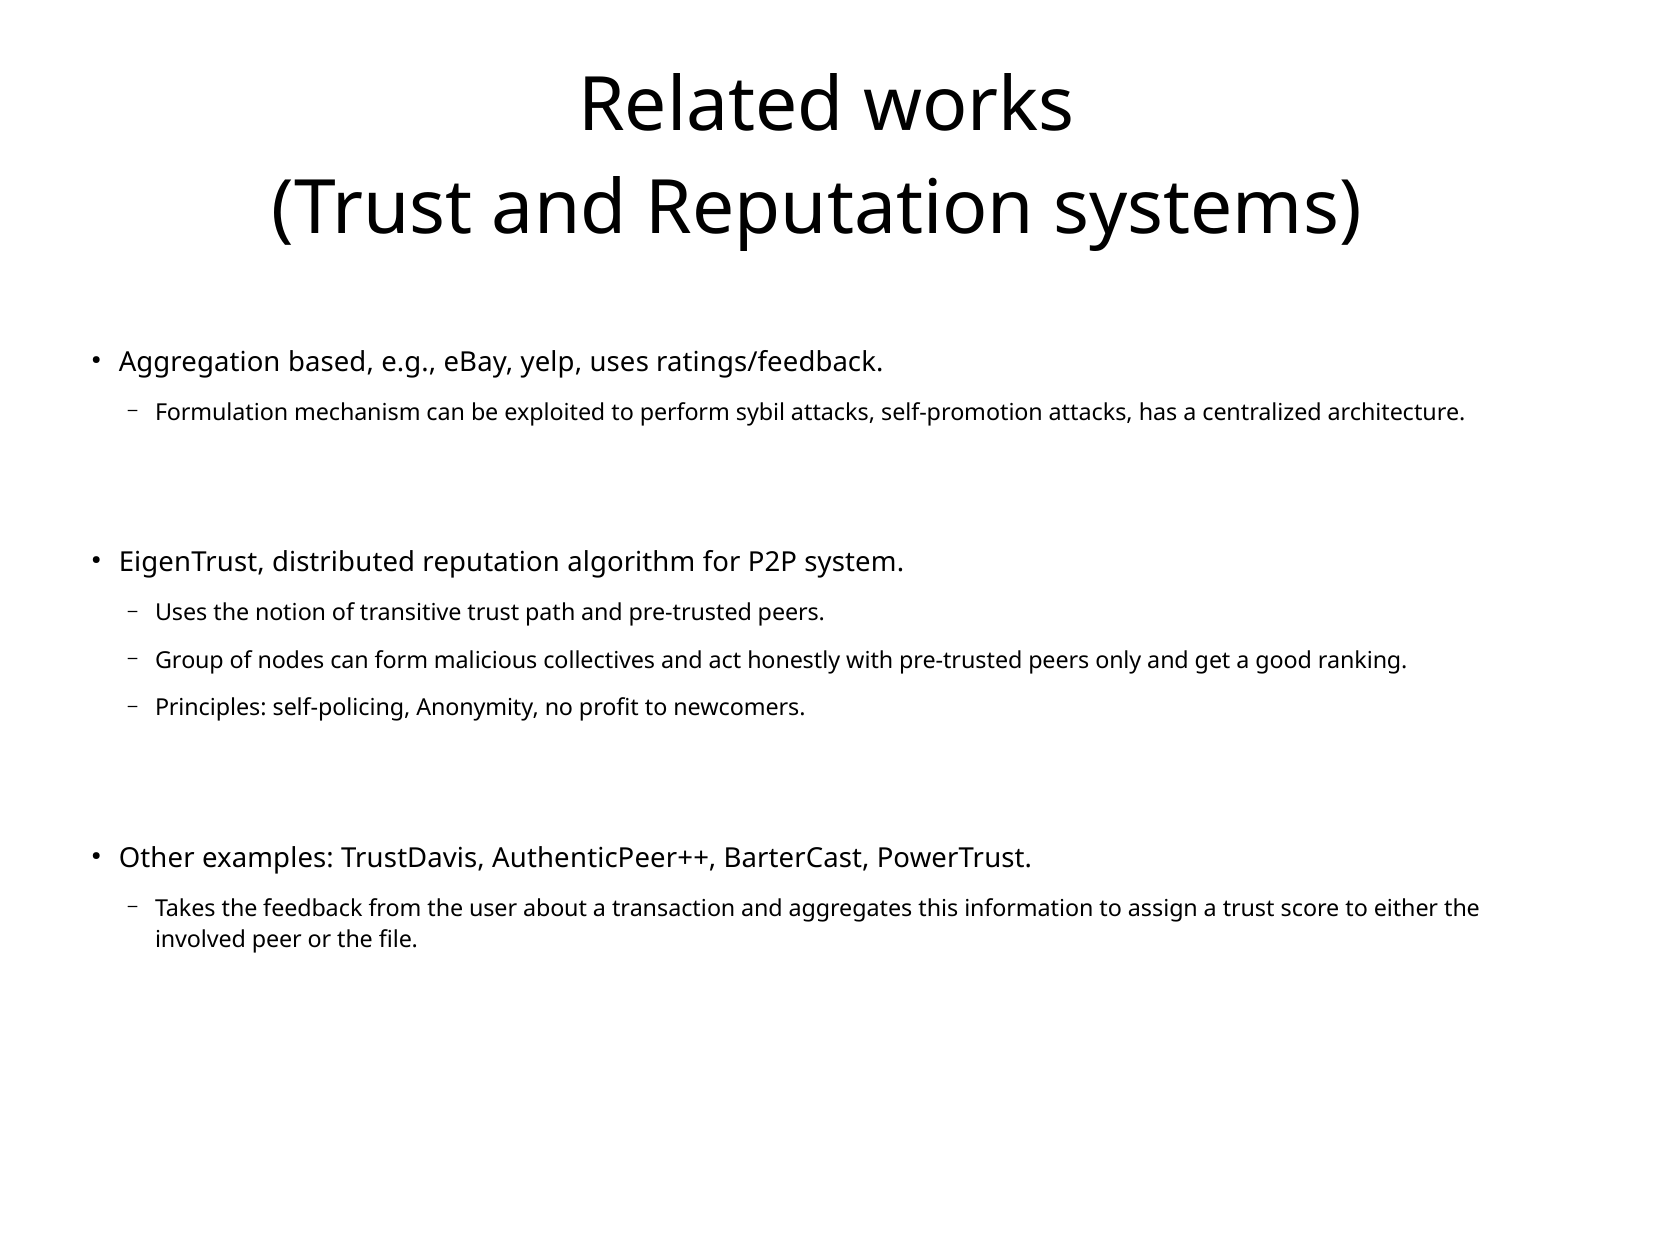

# Related works (Trust and Reputation systems)
Aggregation based, e.g., eBay, yelp, uses ratings/feedback.
Formulation mechanism can be exploited to perform sybil attacks, self-promotion attacks, has a centralized architecture.
EigenTrust, distributed reputation algorithm for P2P system.
Uses the notion of transitive trust path and pre-trusted peers.
Group of nodes can form malicious collectives and act honestly with pre-trusted peers only and get a good ranking.
Principles: self-policing, Anonymity, no profit to newcomers.
Other examples: TrustDavis, AuthenticPeer++, BarterCast, PowerTrust.
Takes the feedback from the user about a transaction and aggregates this information to assign a trust score to either the involved peer or the file.